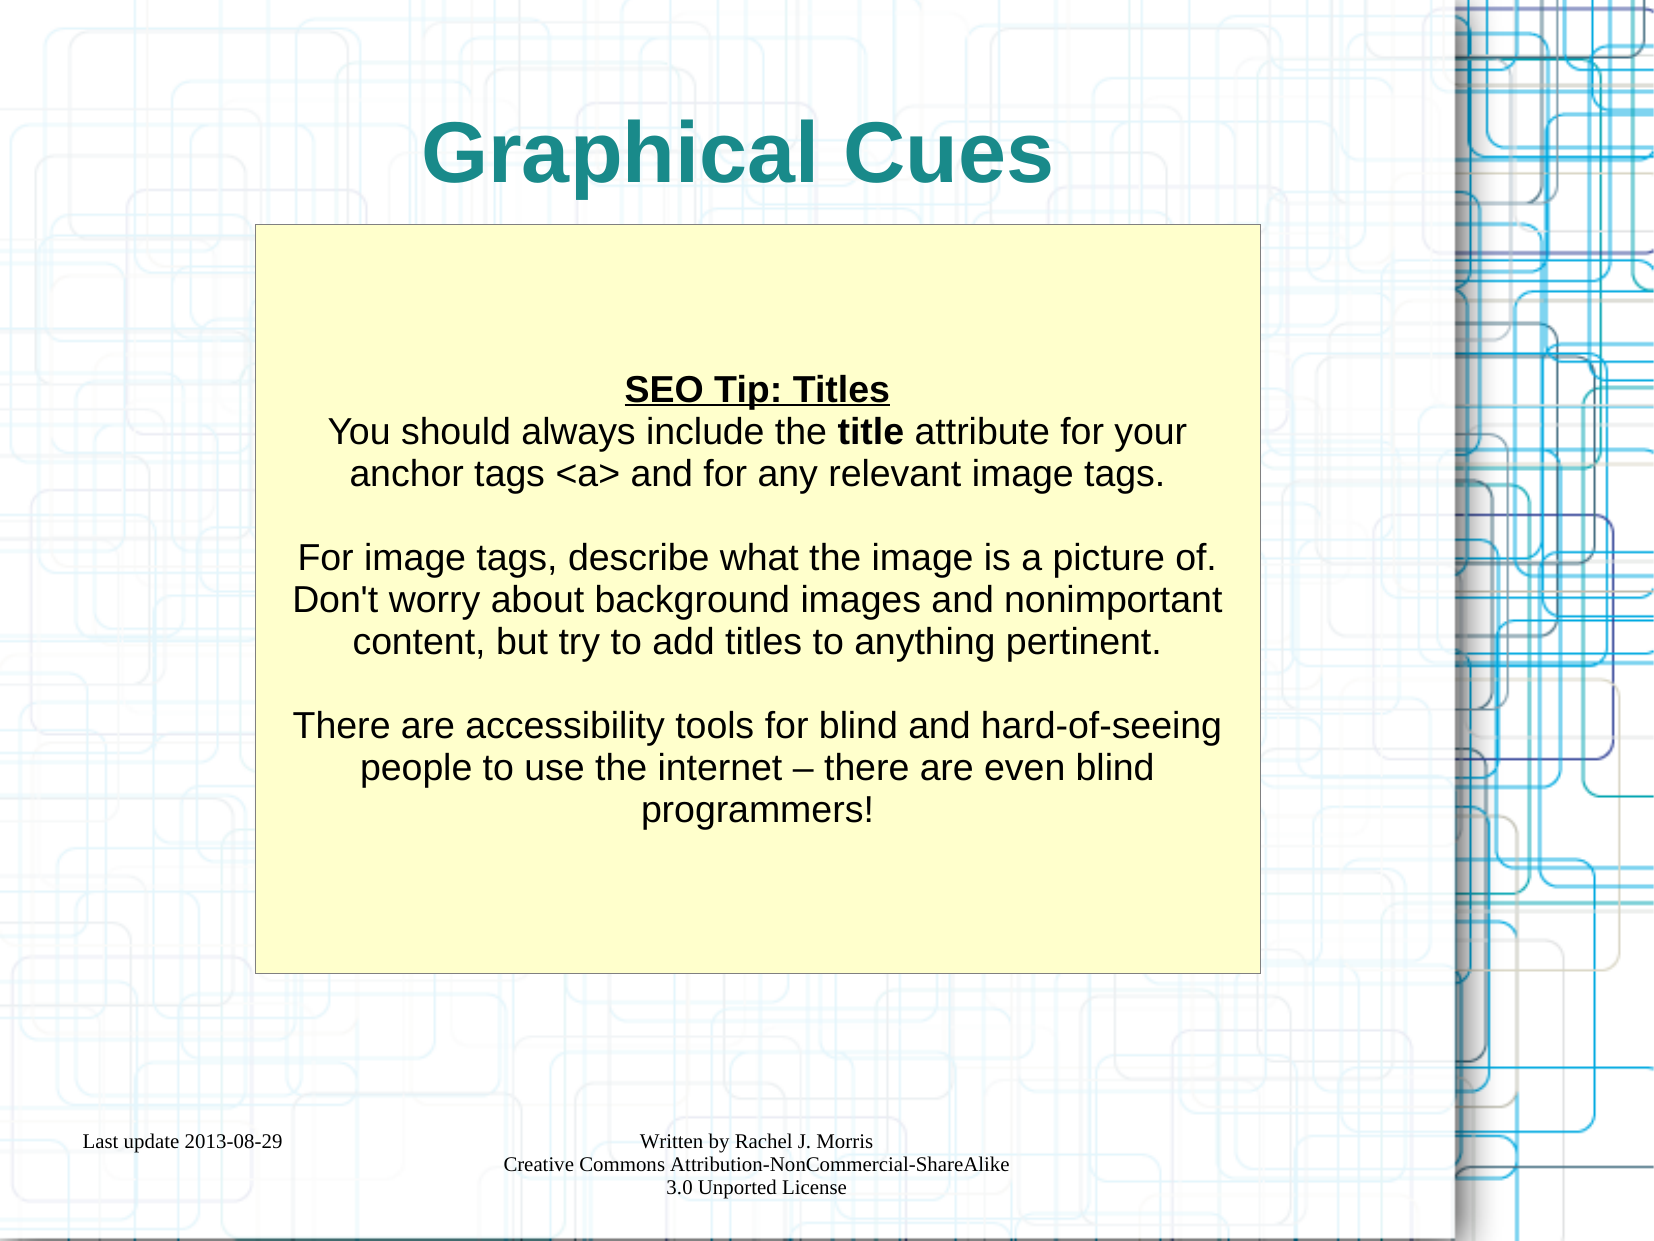

# Graphical Cues
SEO Tip: Titles
You should always include the title attribute for your anchor tags <a> and for any relevant image tags.
For image tags, describe what the image is a picture of. Don't worry about background images and nonimportant content, but try to add titles to anything pertinent.
There are accessibility tools for blind and hard-of-seeing people to use the internet – there are even blind programmers!